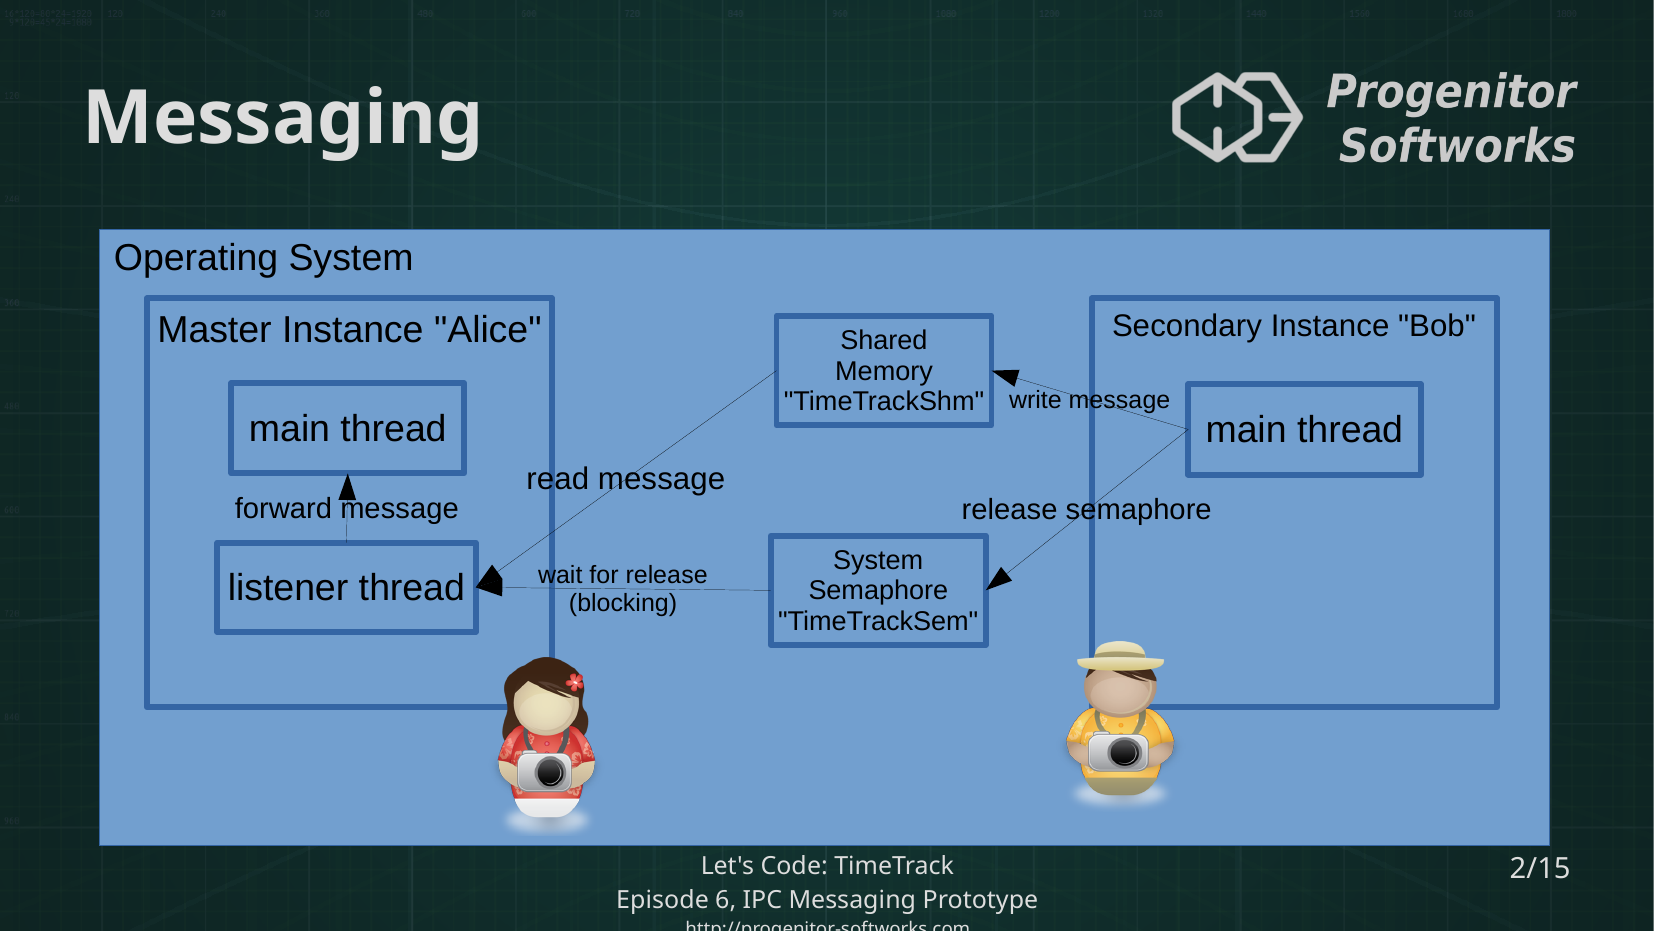

# Messaging
Operating System
Master Instance "Alice"
Secondary Instance "Bob"
Shared
Memory
"TimeTrackShm"
main thread
main thread
System
Semaphore
"TimeTrackSem"
listener thread
2